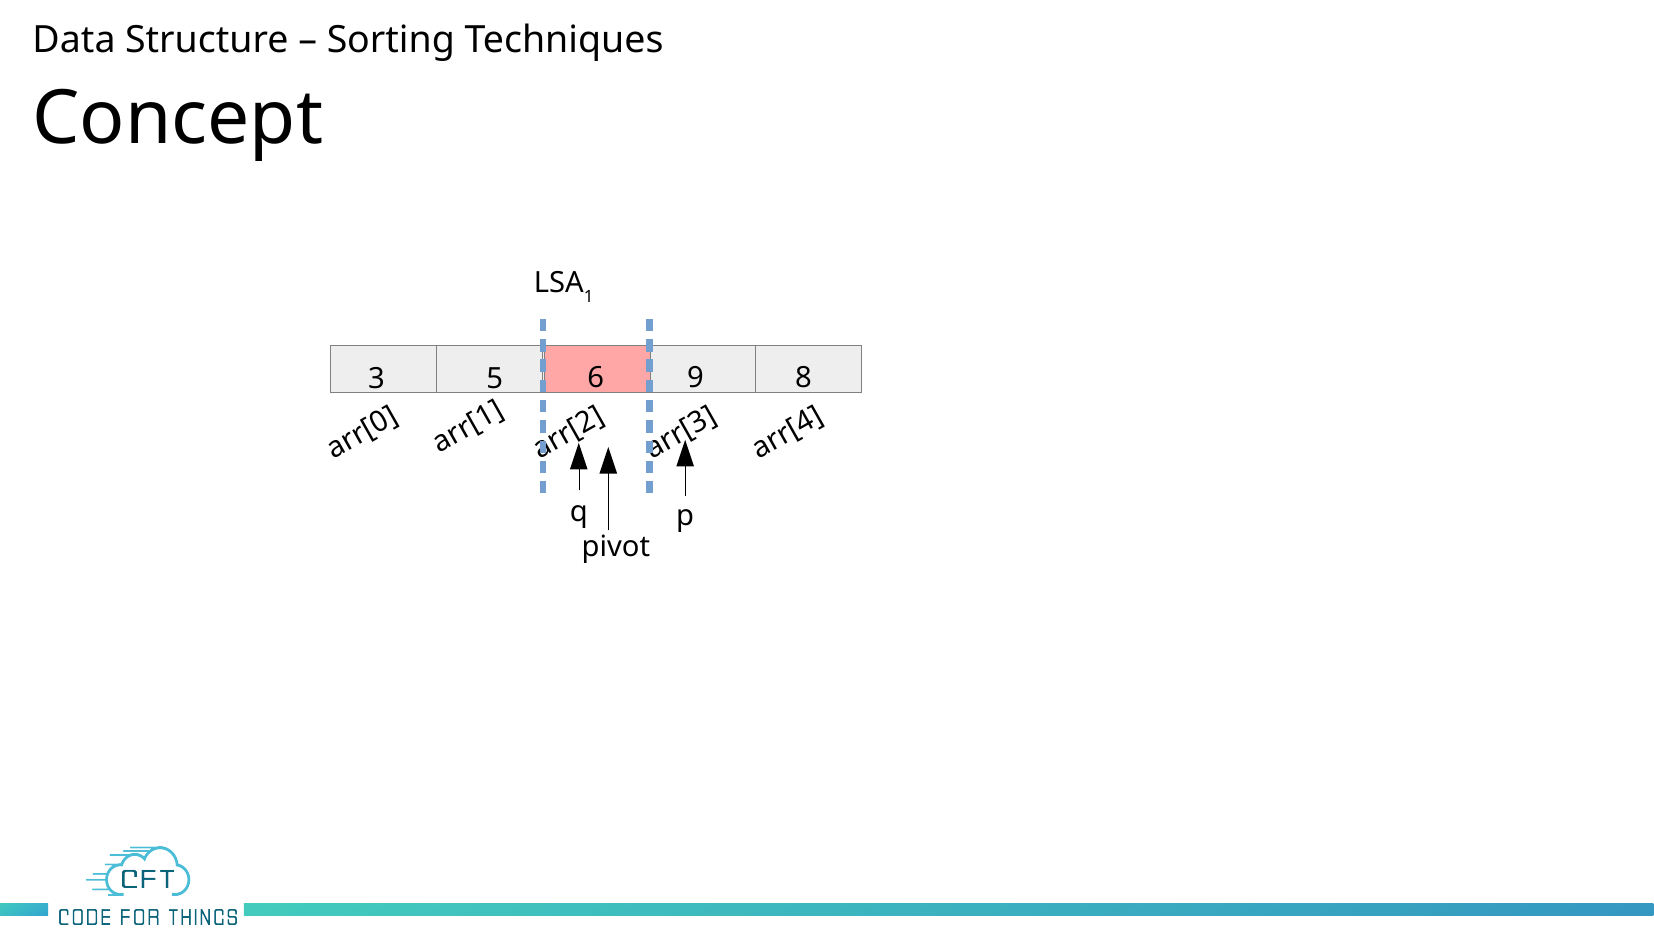

# Data Structure – Sorting Techniques Concept
LSA1
arr[1]
arr[4]
arr[3]
arr[2]
6
9
 8
3
5
arr[0]
p
q
pivot